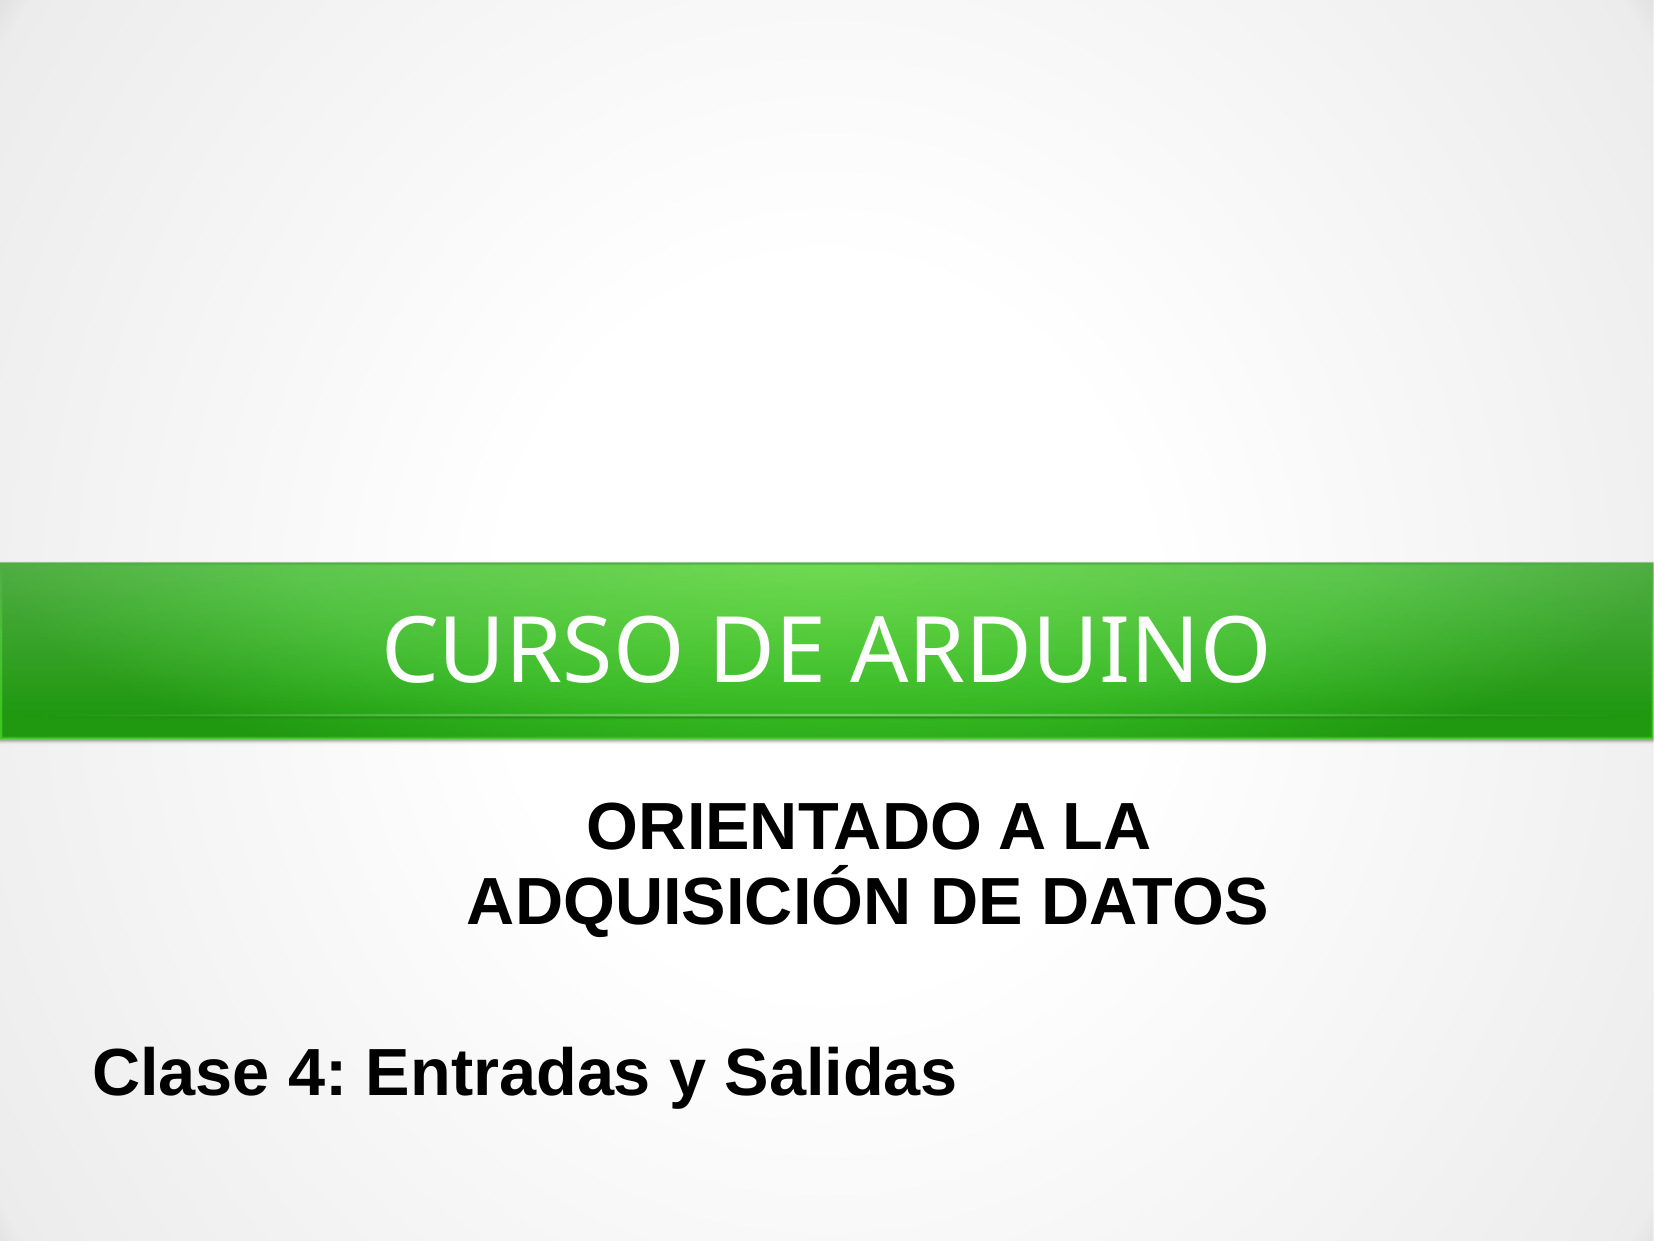

# CURSO DE ARDUINO
ORIENTADO A LA ADQUISICIÓN DE DATOS
Clase 4: Entradas y Salidas